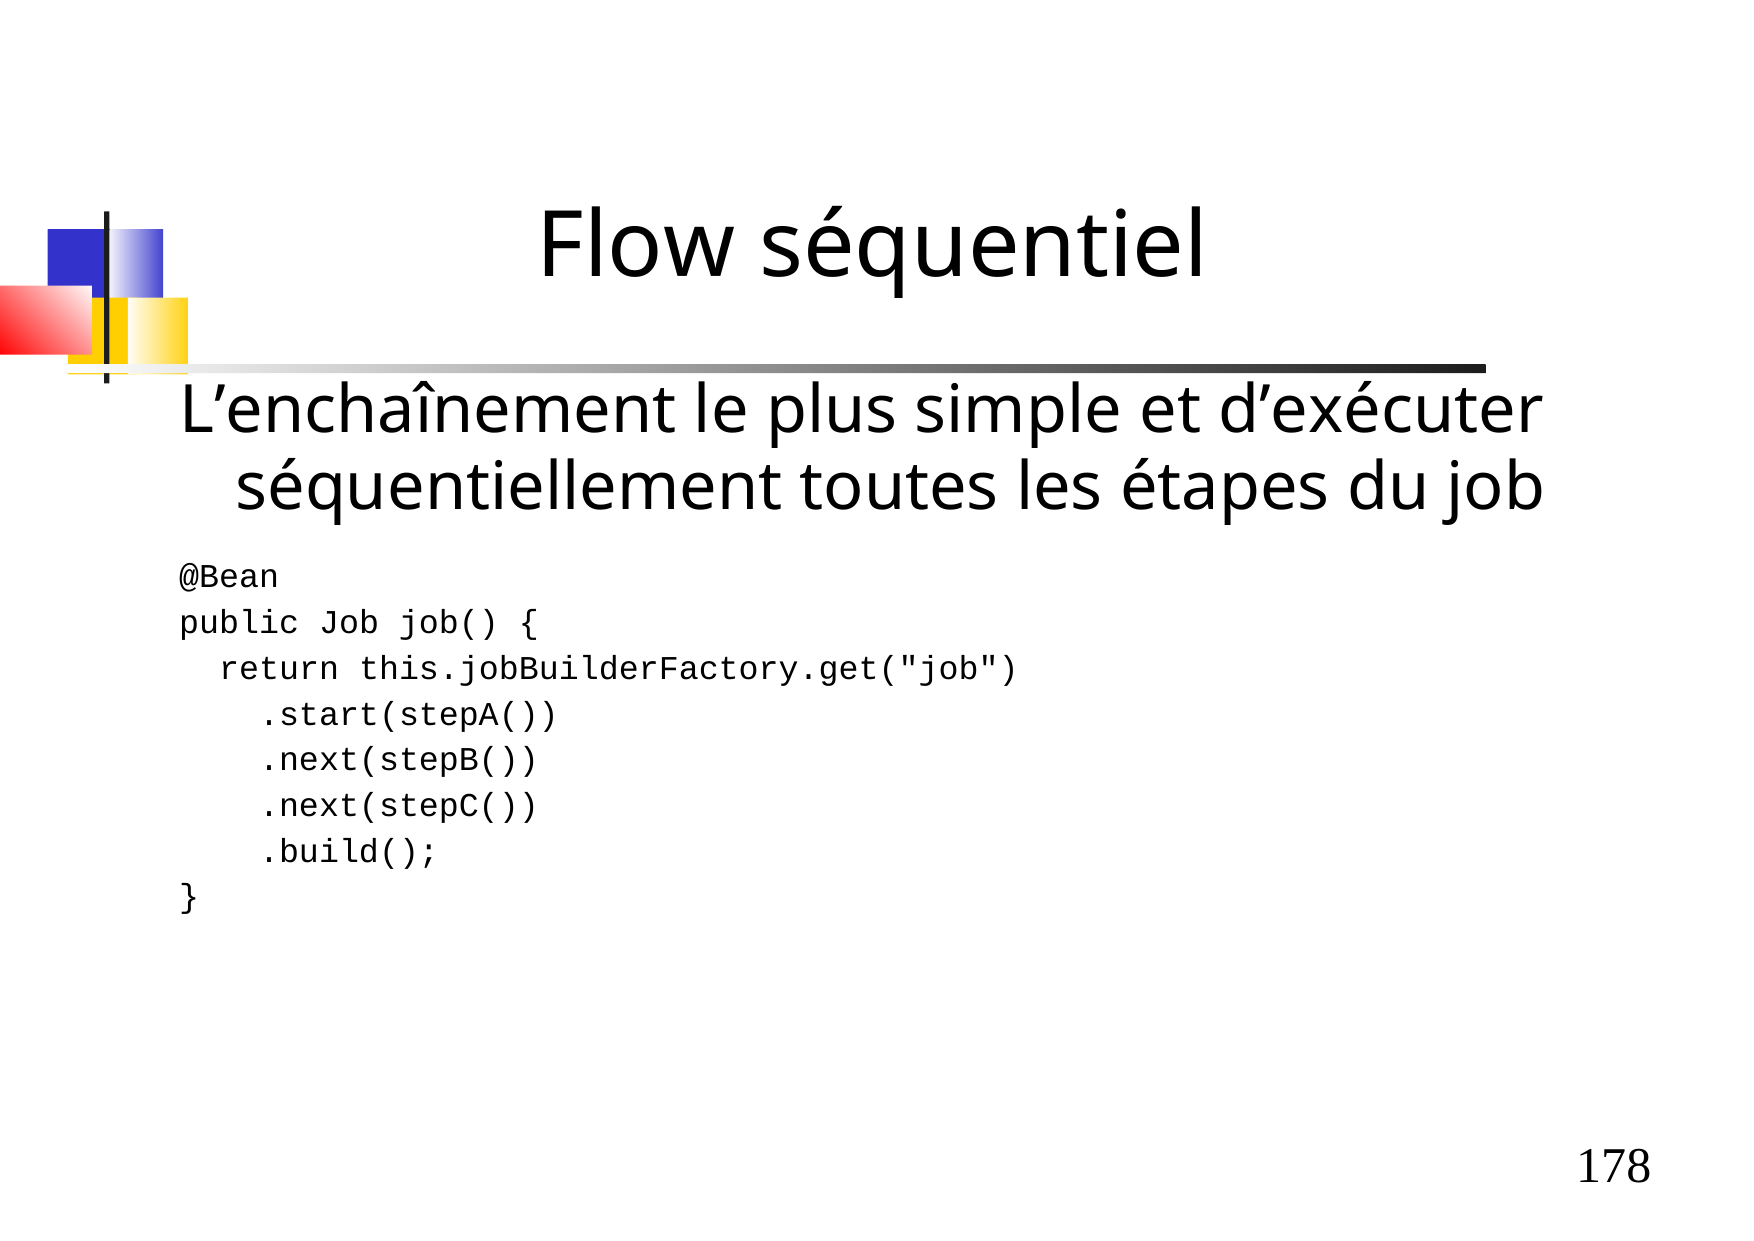

# Flow séquentiel
L’enchaînement le plus simple et d’exécuter séquentiellement toutes les étapes du job
@Bean
public Job job() {
 return this.jobBuilderFactory.get("job")
 .start(stepA())
 .next(stepB())
 .next(stepC())
 .build();
}